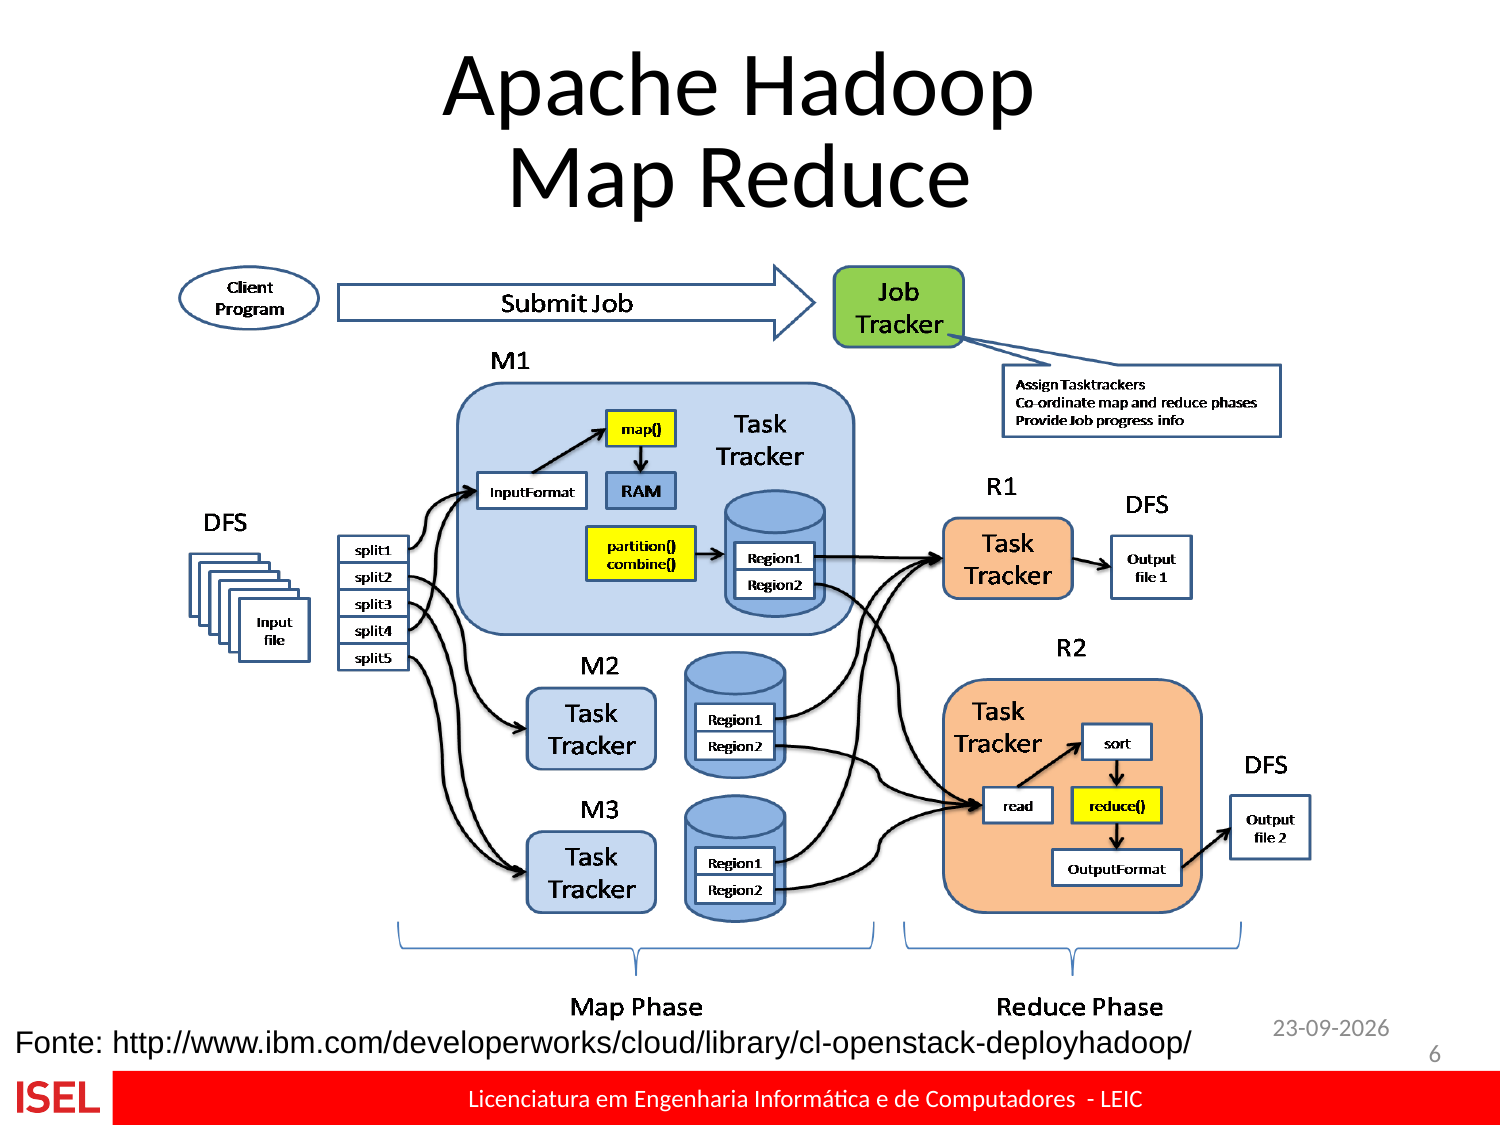

# Apache Hadoop Map Reduce
Fonte: http://www.ibm.com/developerworks/cloud/library/cl-openstack-deployhadoop/
Licenciatura em Engenharia Informática e de Computadores - LEIC